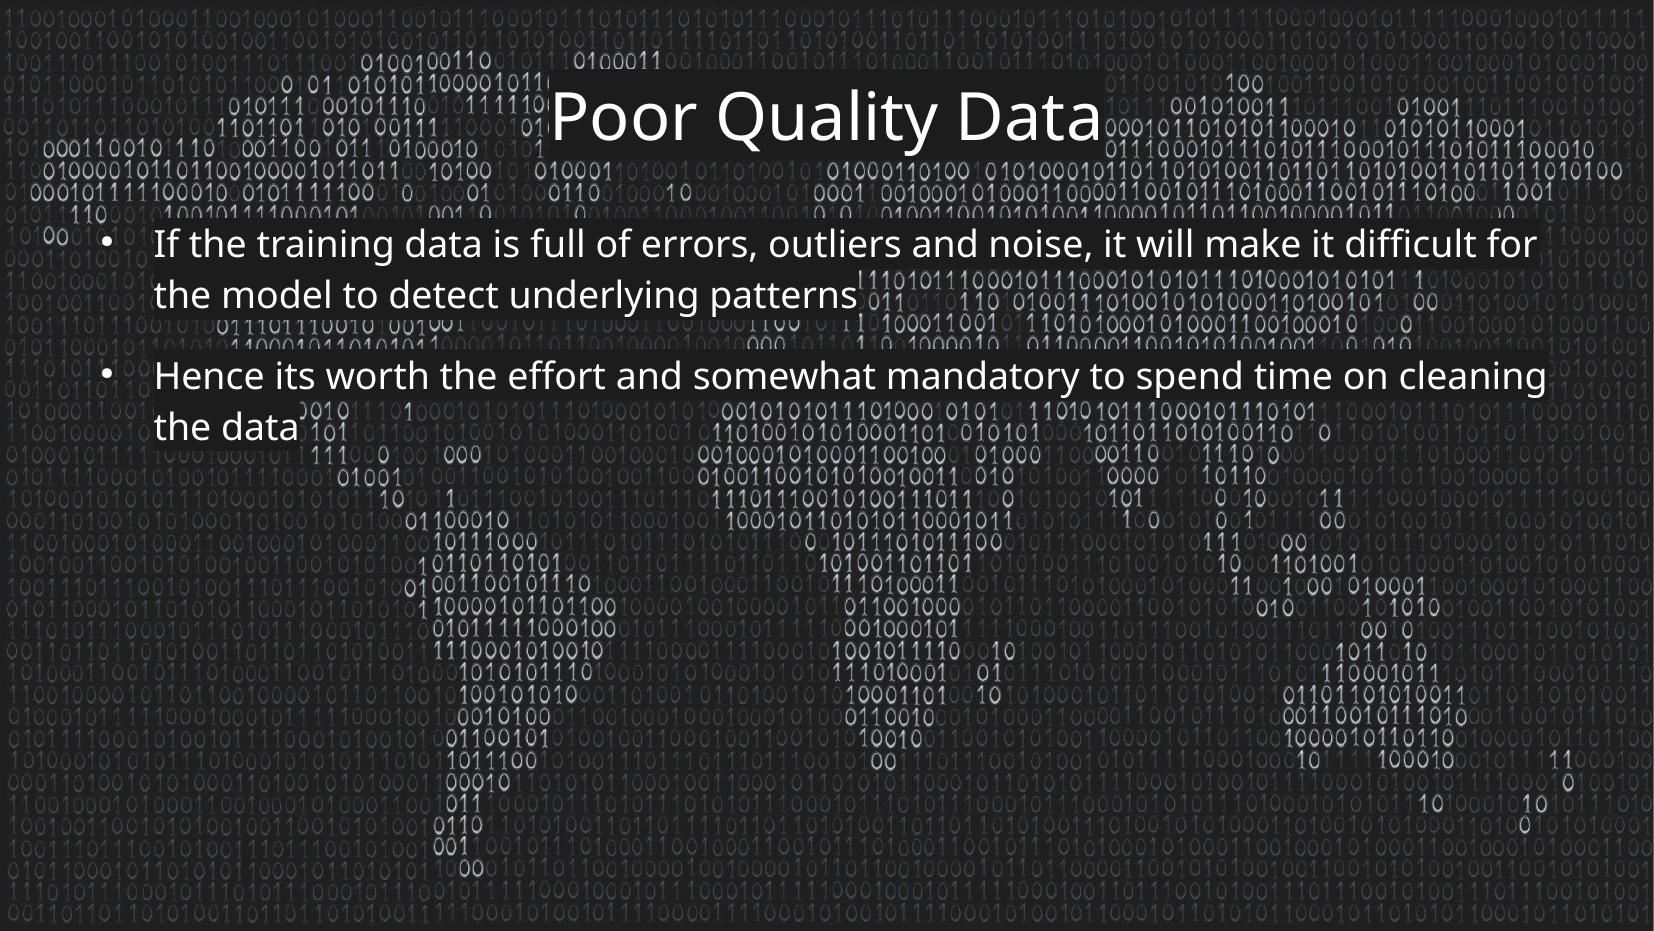

# Poor Quality Data
If the training data is full of errors, outliers and noise, it will make it difficult for the model to detect underlying patterns
Hence its worth the effort and somewhat mandatory to spend time on cleaning the data